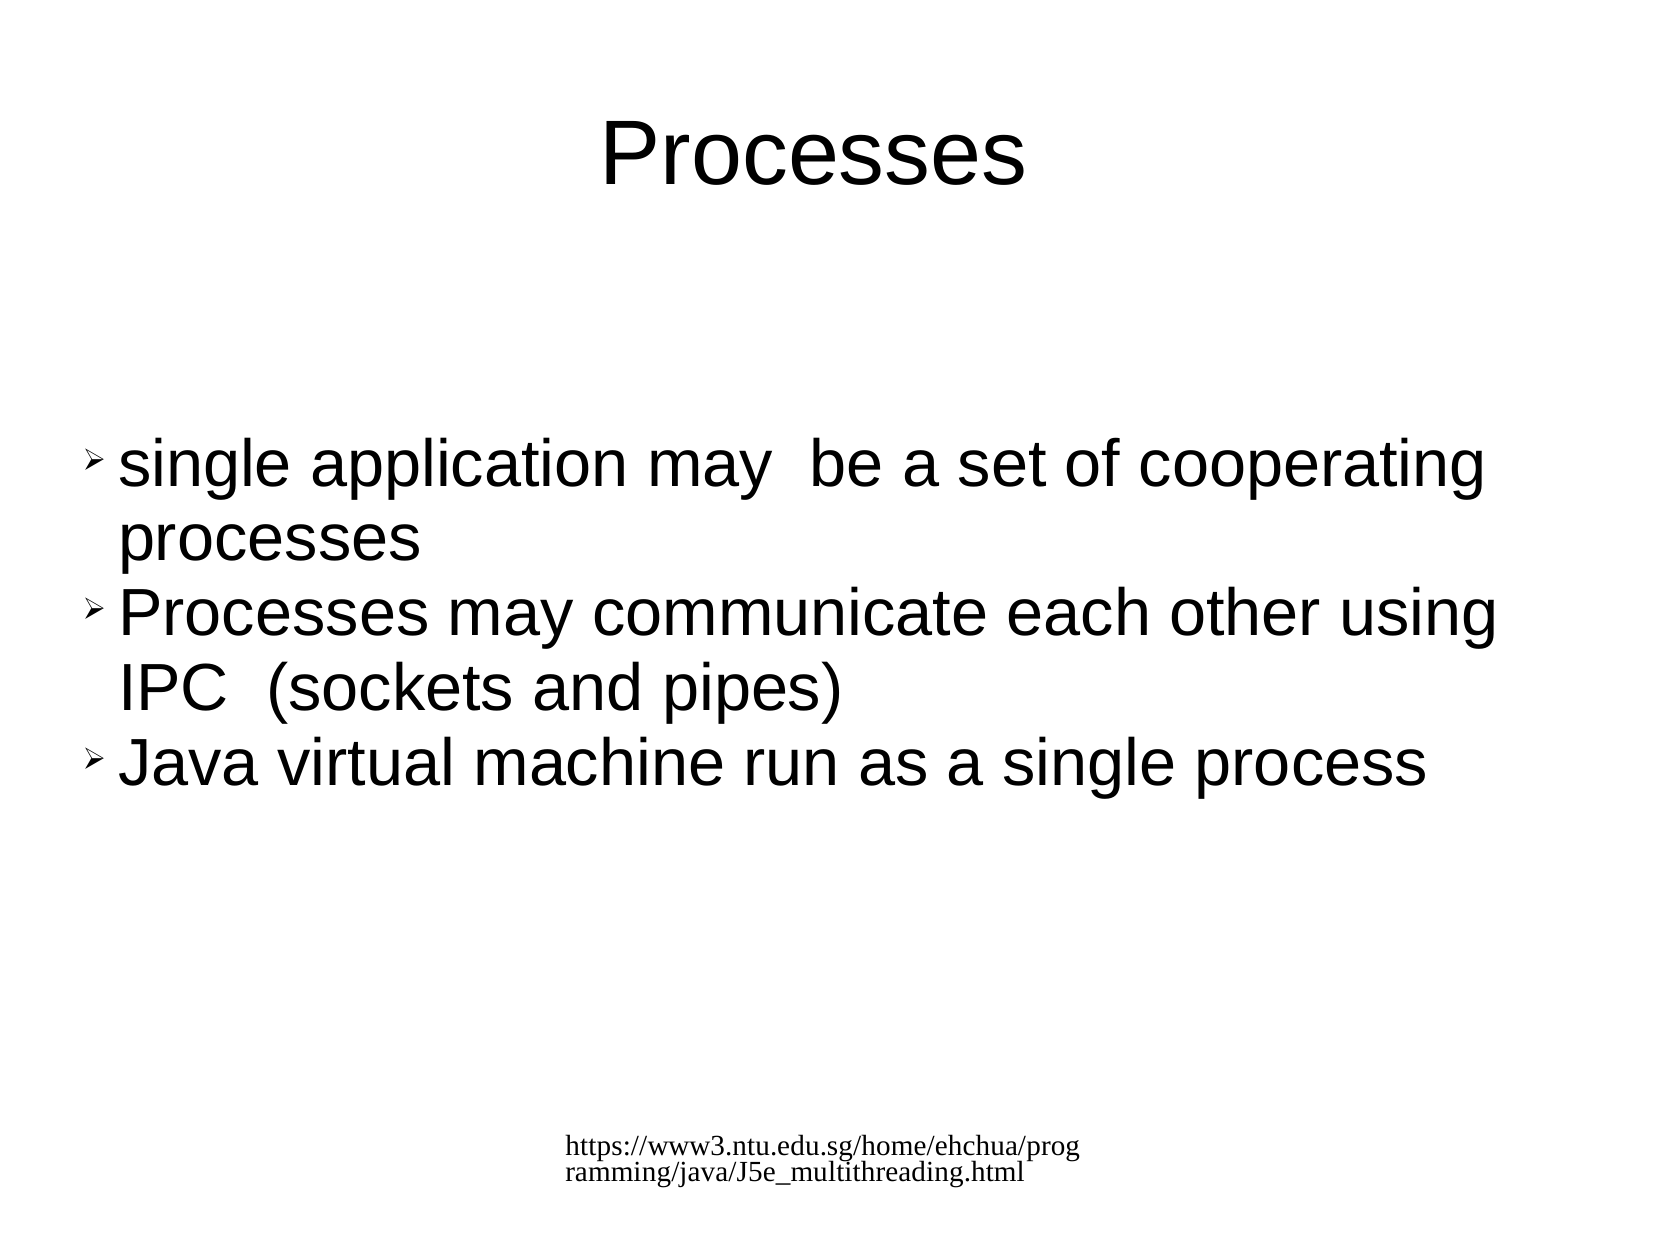

# Processes
single application may be a set of cooperating processes
Processes may communicate each other using IPC (sockets and pipes)
Java virtual machine run as a single process
https://www3.ntu.edu.sg/home/ehchua/programming/java/J5e_multithreading.html